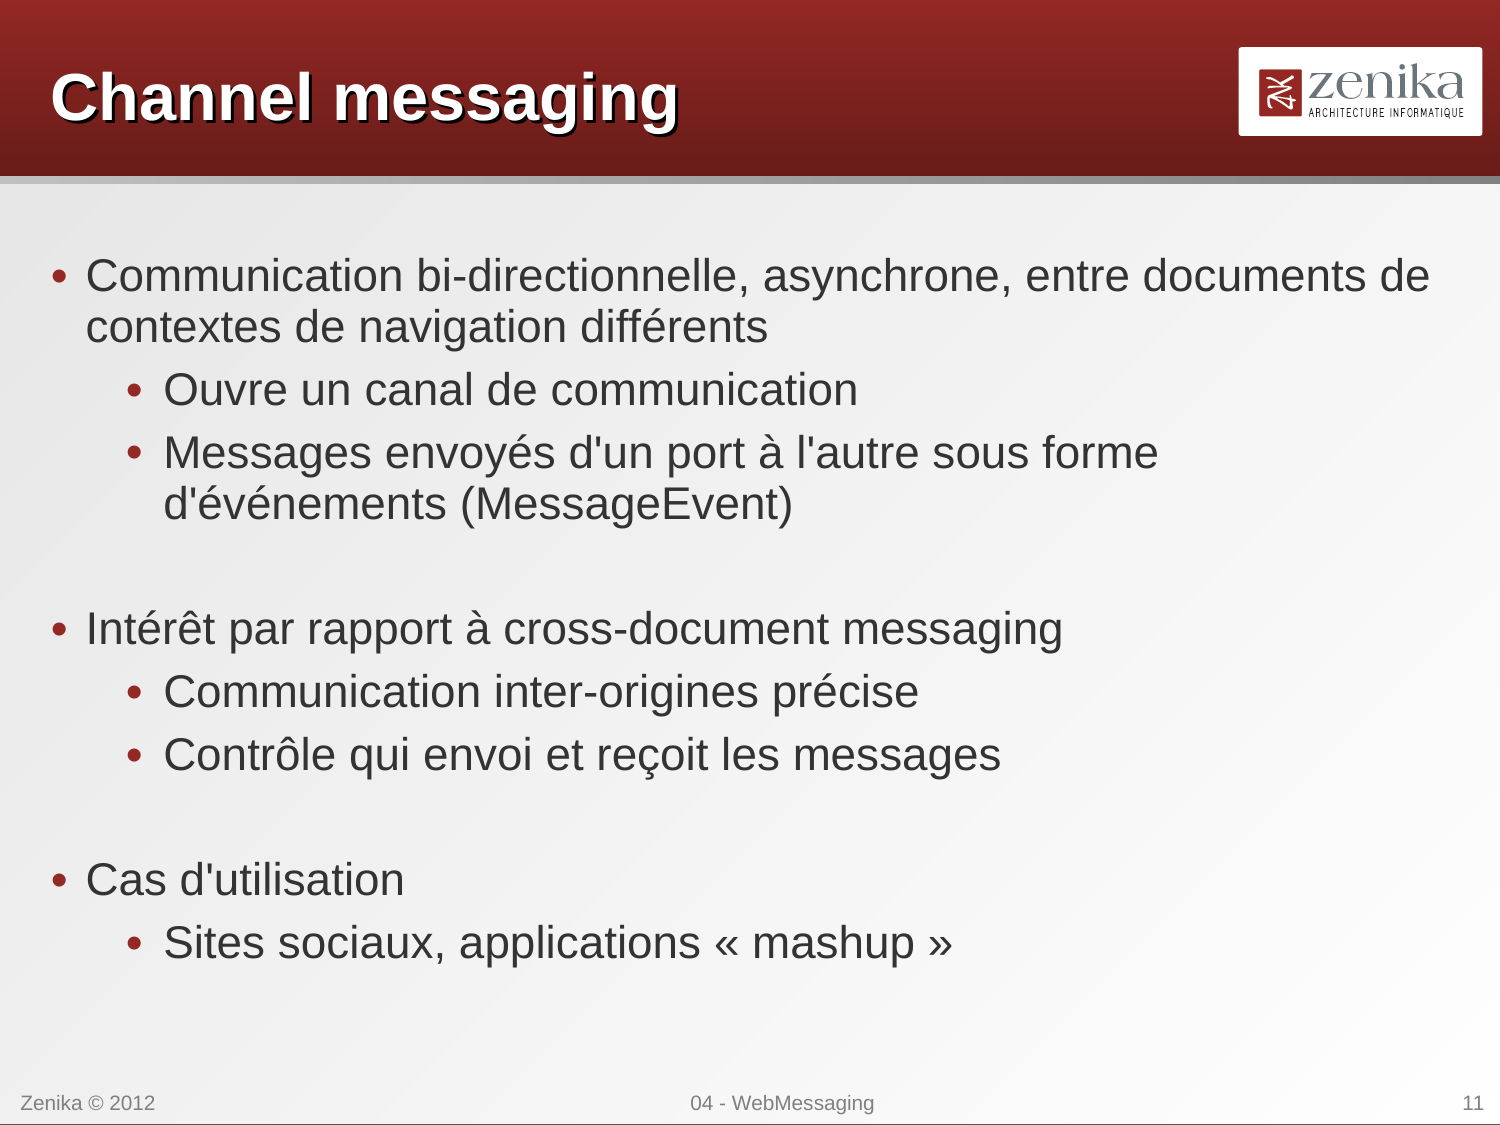

# Channel messaging
Communication bi-directionnelle, asynchrone, entre documents de contextes de navigation différents
Ouvre un canal de communication
Messages envoyés d'un port à l'autre sous forme d'événements (MessageEvent)
Intérêt par rapport à cross-document messaging
Communication inter-origines précise
Contrôle qui envoi et reçoit les messages
Cas d'utilisation
Sites sociaux, applications « mashup »